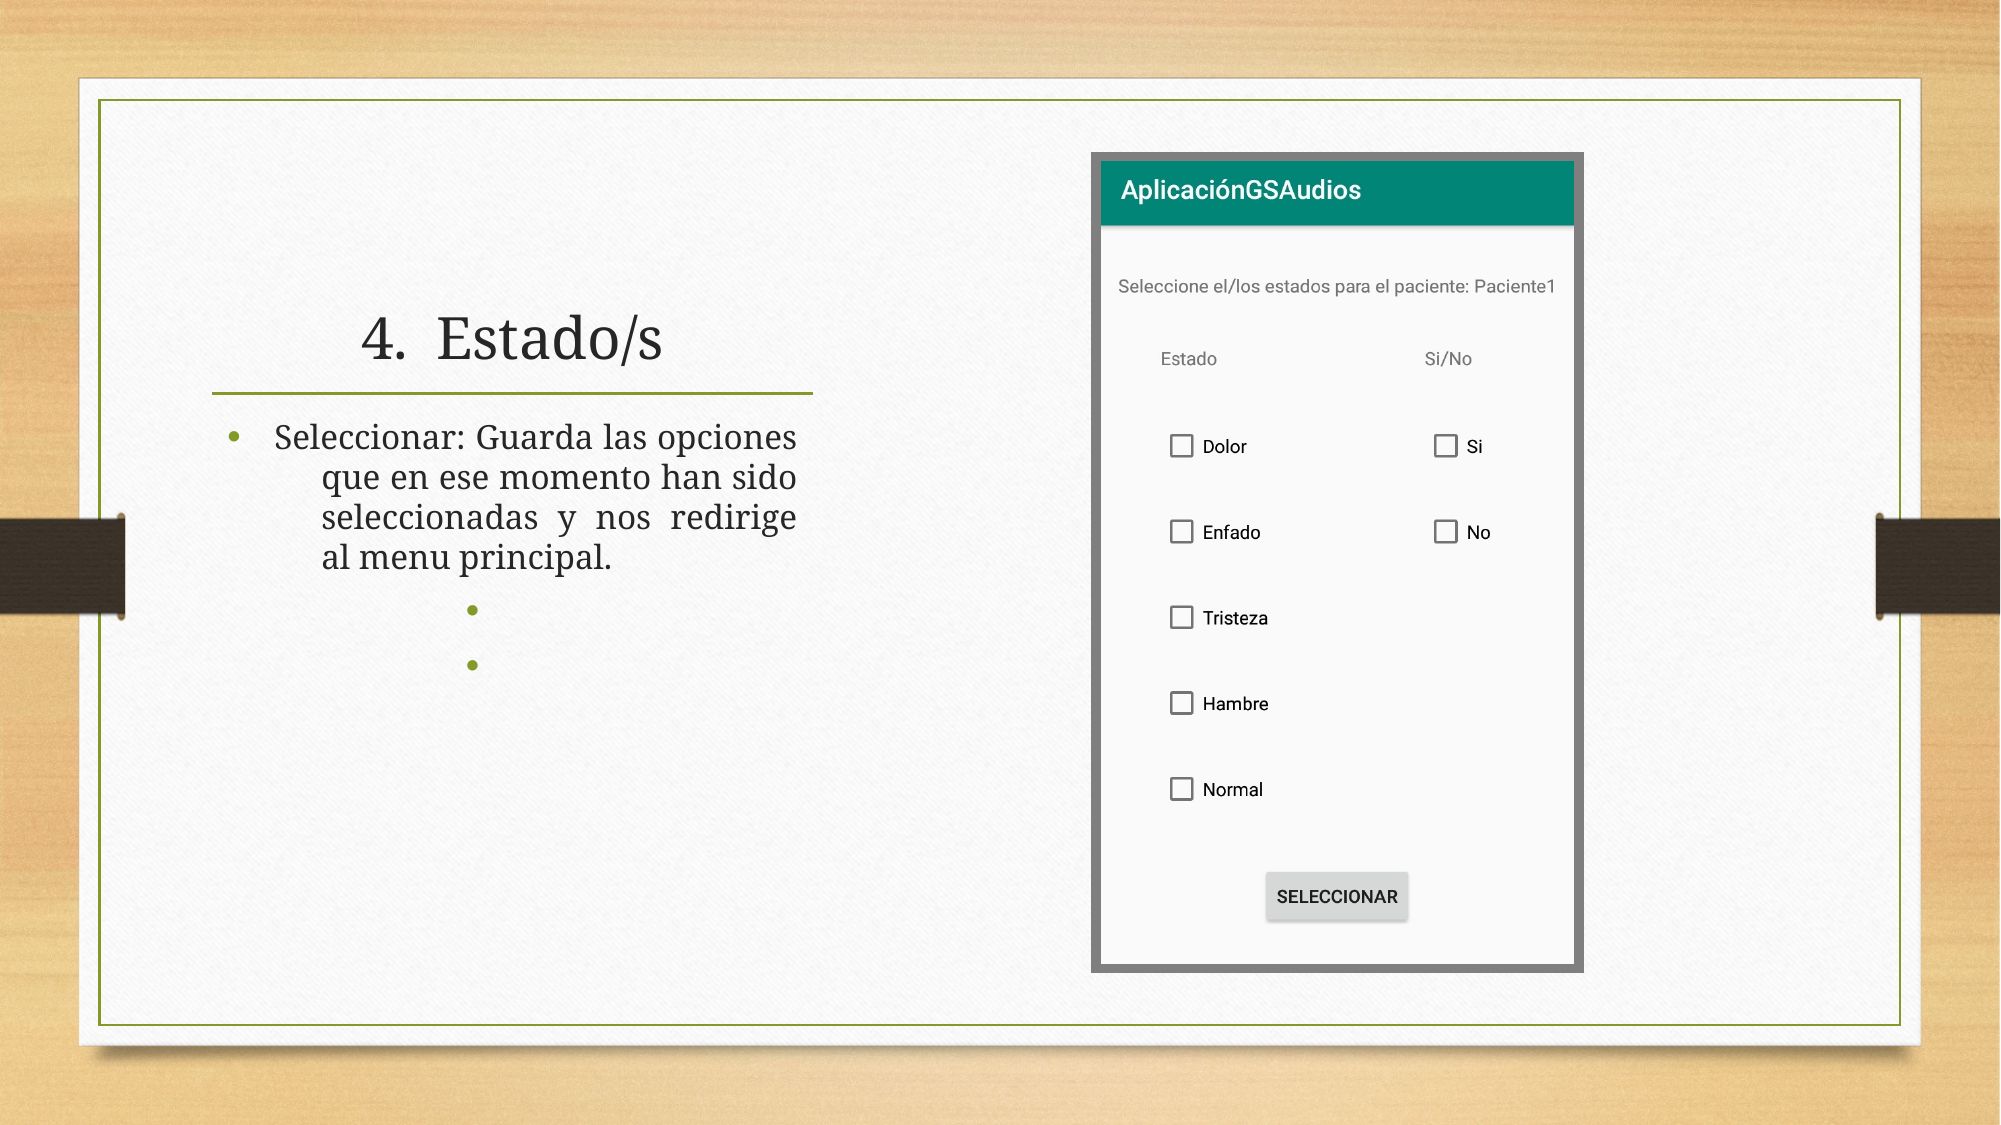

# 4.	Estado/s
Seleccionar: Guarda las opciones que en ese momento han sido seleccionadas y nos redirige al menu principal.